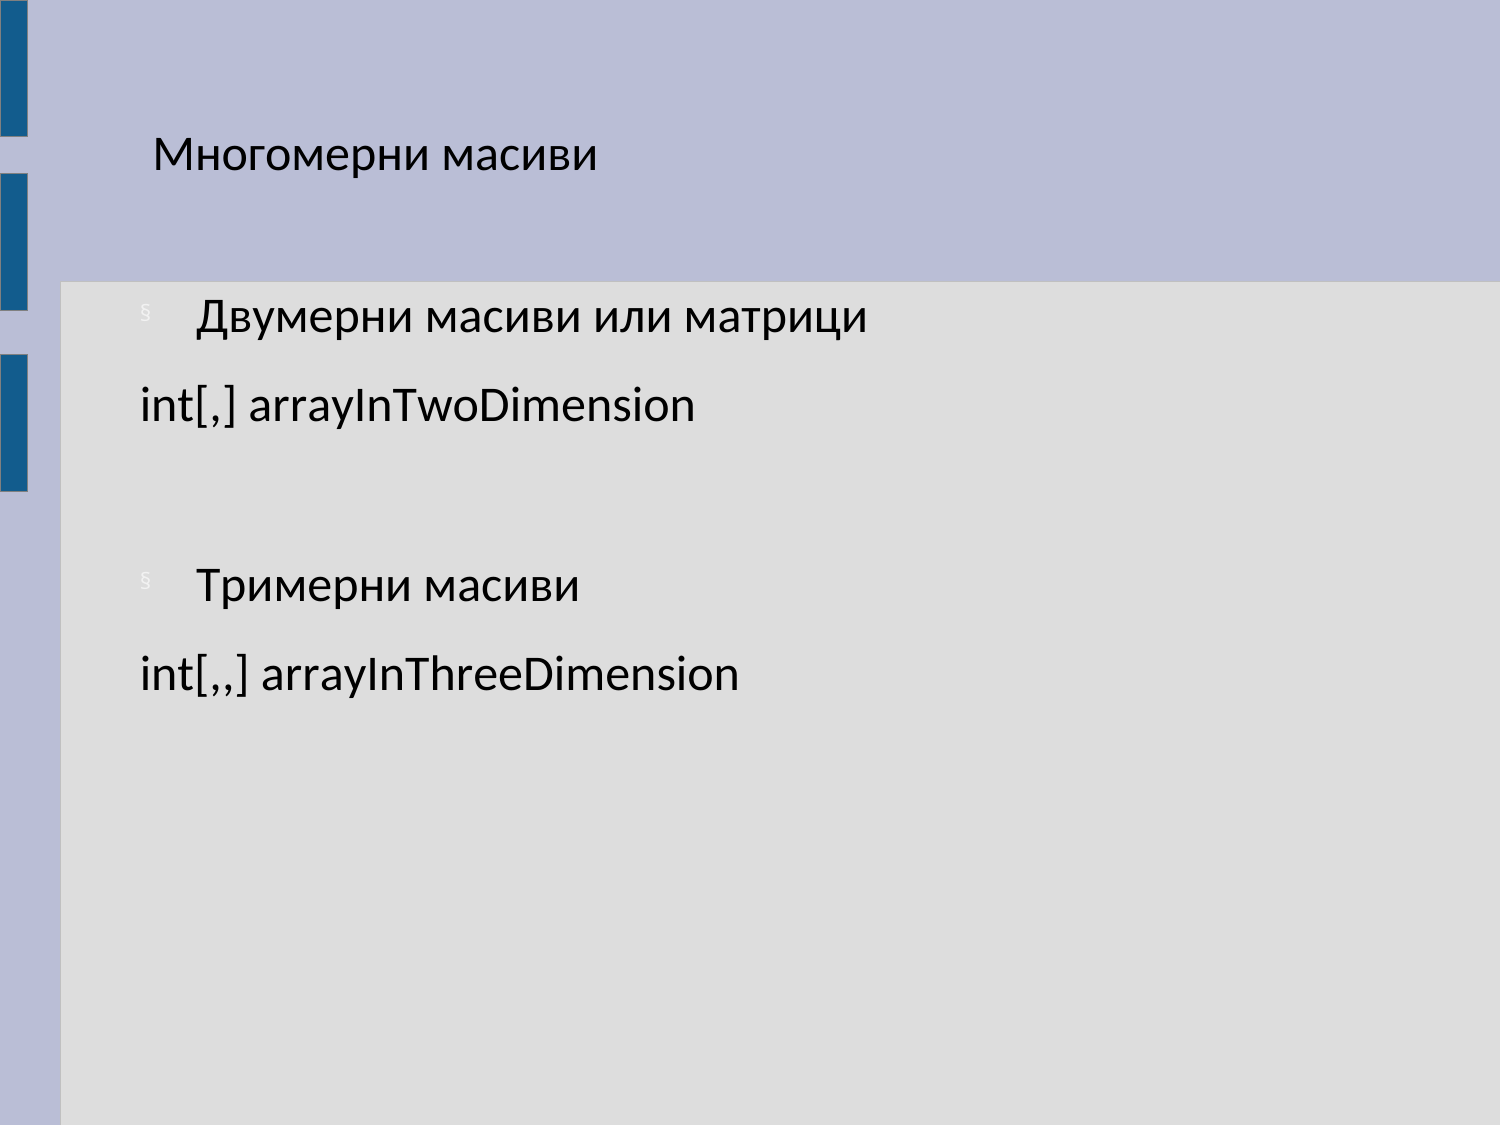

# Многомерни масиви
Двумерни масиви или матрици
int[,] arrayInTwoDimension
Тримерни масиви
int[,,] arrayInThreeDimension